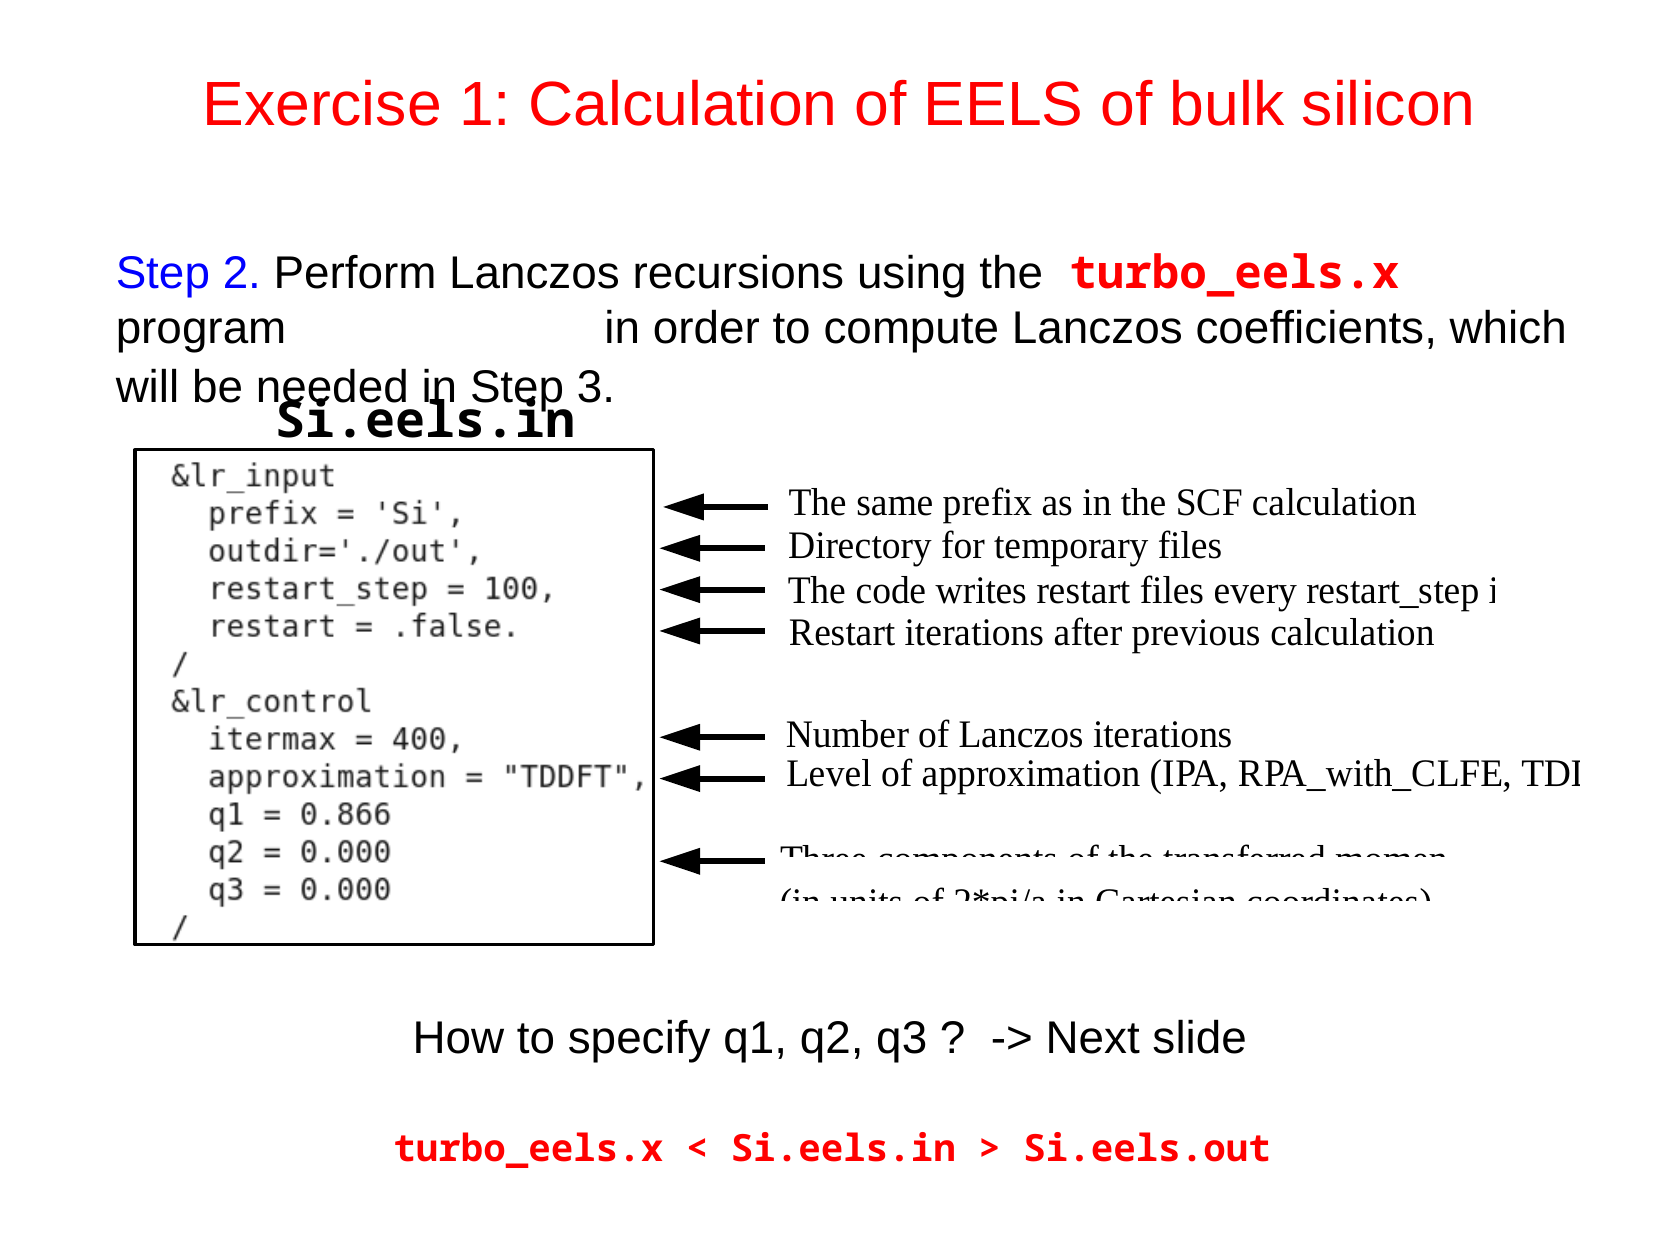

# Exercise 1: Calculation of EELS of bulk silicon
Step 2. Perform Lanczos recursions using the turbo_eels.x program in order to compute Lanczos coefficients, which will be needed in Step 3.
Si.eels.in
How to specify q1, q2, q3 ? -> Next slide
turbo_eels.x < Si.eels.in > Si.eels.out